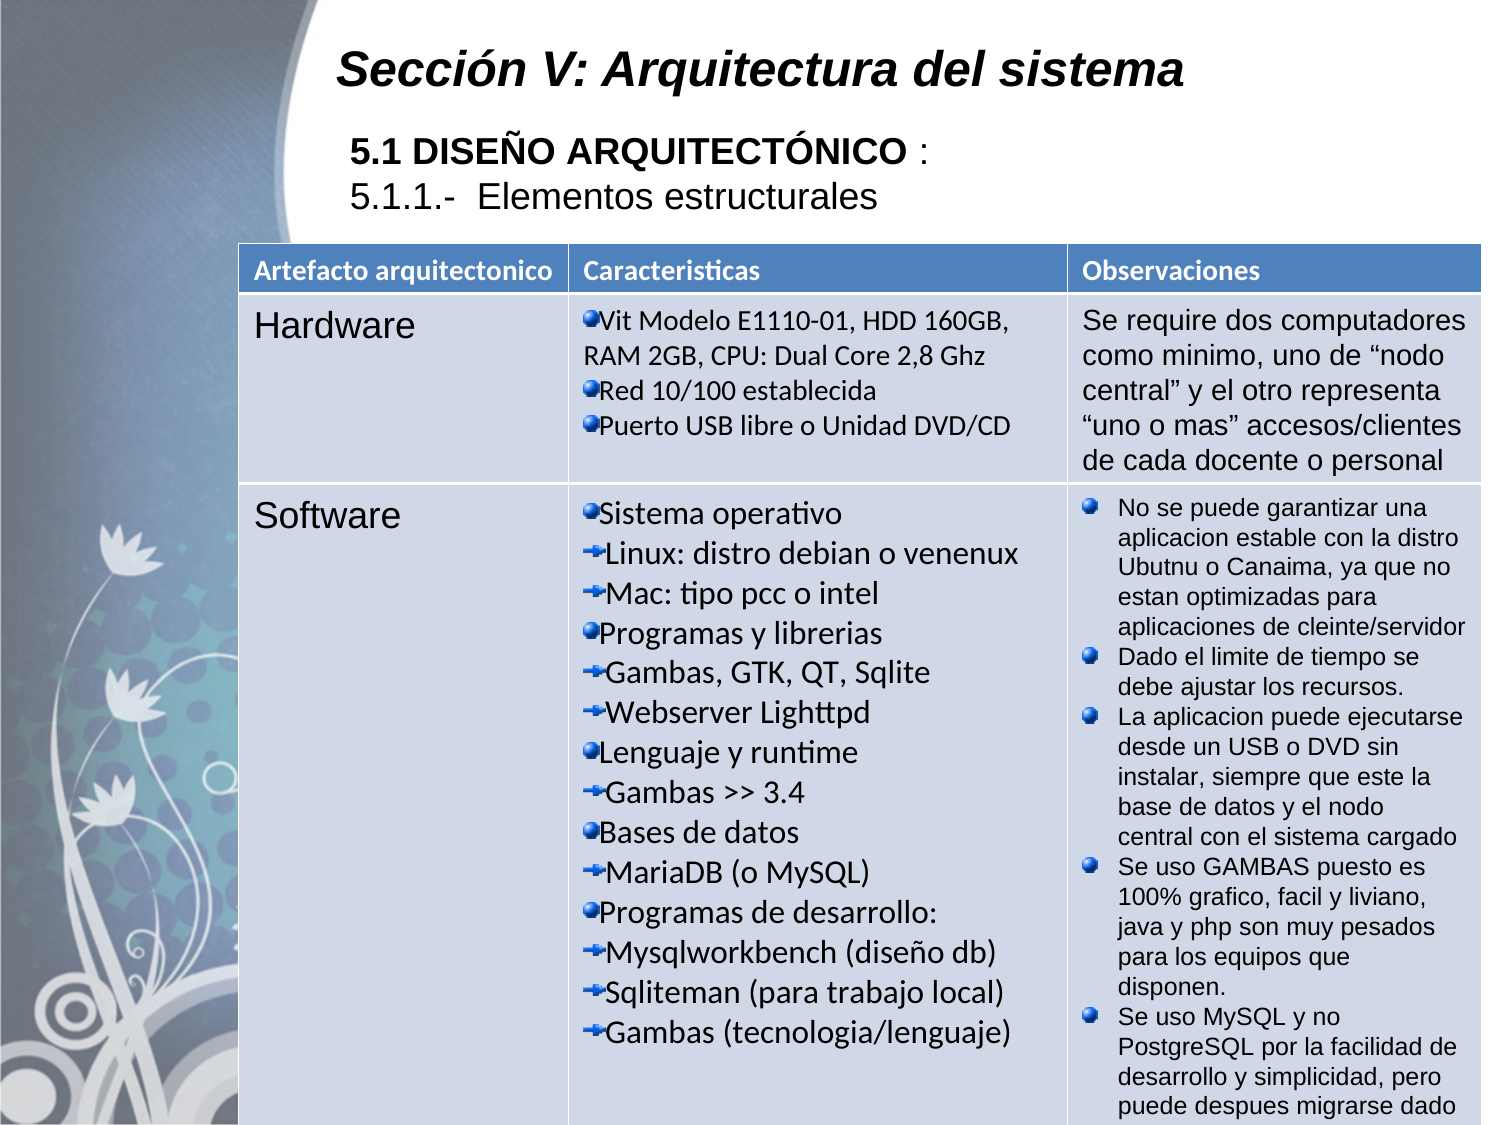

# Sección V: Arquitectura del sistema
5.1 DISEÑO ARQUITECTÓNICO :
5.1.1.- Elementos estructurales
| Artefacto arquitectonico | Caracteristicas | Observaciones |
| --- | --- | --- |
| Hardware | Vit Modelo E1110-01, HDD 160GB, RAM 2GB, CPU: Dual Core 2,8 Ghz Red 10/100 establecida Puerto USB libre o Unidad DVD/CD | Se require dos computadores como minimo, uno de “nodo central” y el otro representa “uno o mas” accesos/clientes de cada docente o personal |
| Software | Sistema operativo Linux: distro debian o venenux Mac: tipo pcc o intel Programas y librerias Gambas, GTK, QT, Sqlite Webserver Lighttpd Lenguaje y runtime Gambas >> 3.4 Bases de datos MariaDB (o MySQL) Programas de desarrollo: Mysqlworkbench (diseño db) Sqliteman (para trabajo local) Gambas (tecnologia/lenguaje) | No se puede garantizar una aplicacion estable con la distro Ubutnu o Canaima, ya que no estan optimizadas para aplicaciones de cleinte/servidor Dado el limite de tiempo se debe ajustar los recursos. La aplicacion puede ejecutarse desde un USB o DVD sin instalar, siempre que este la base de datos y el nodo central con el sistema cargado Se uso GAMBAS puesto es 100% grafico, facil y liviano, java y php son muy pesados para los equipos que disponen. Se uso MySQL y no PostgreSQL por la facilidad de desarrollo y simplicidad, pero puede despues migrarse dado es independiente de la DB |